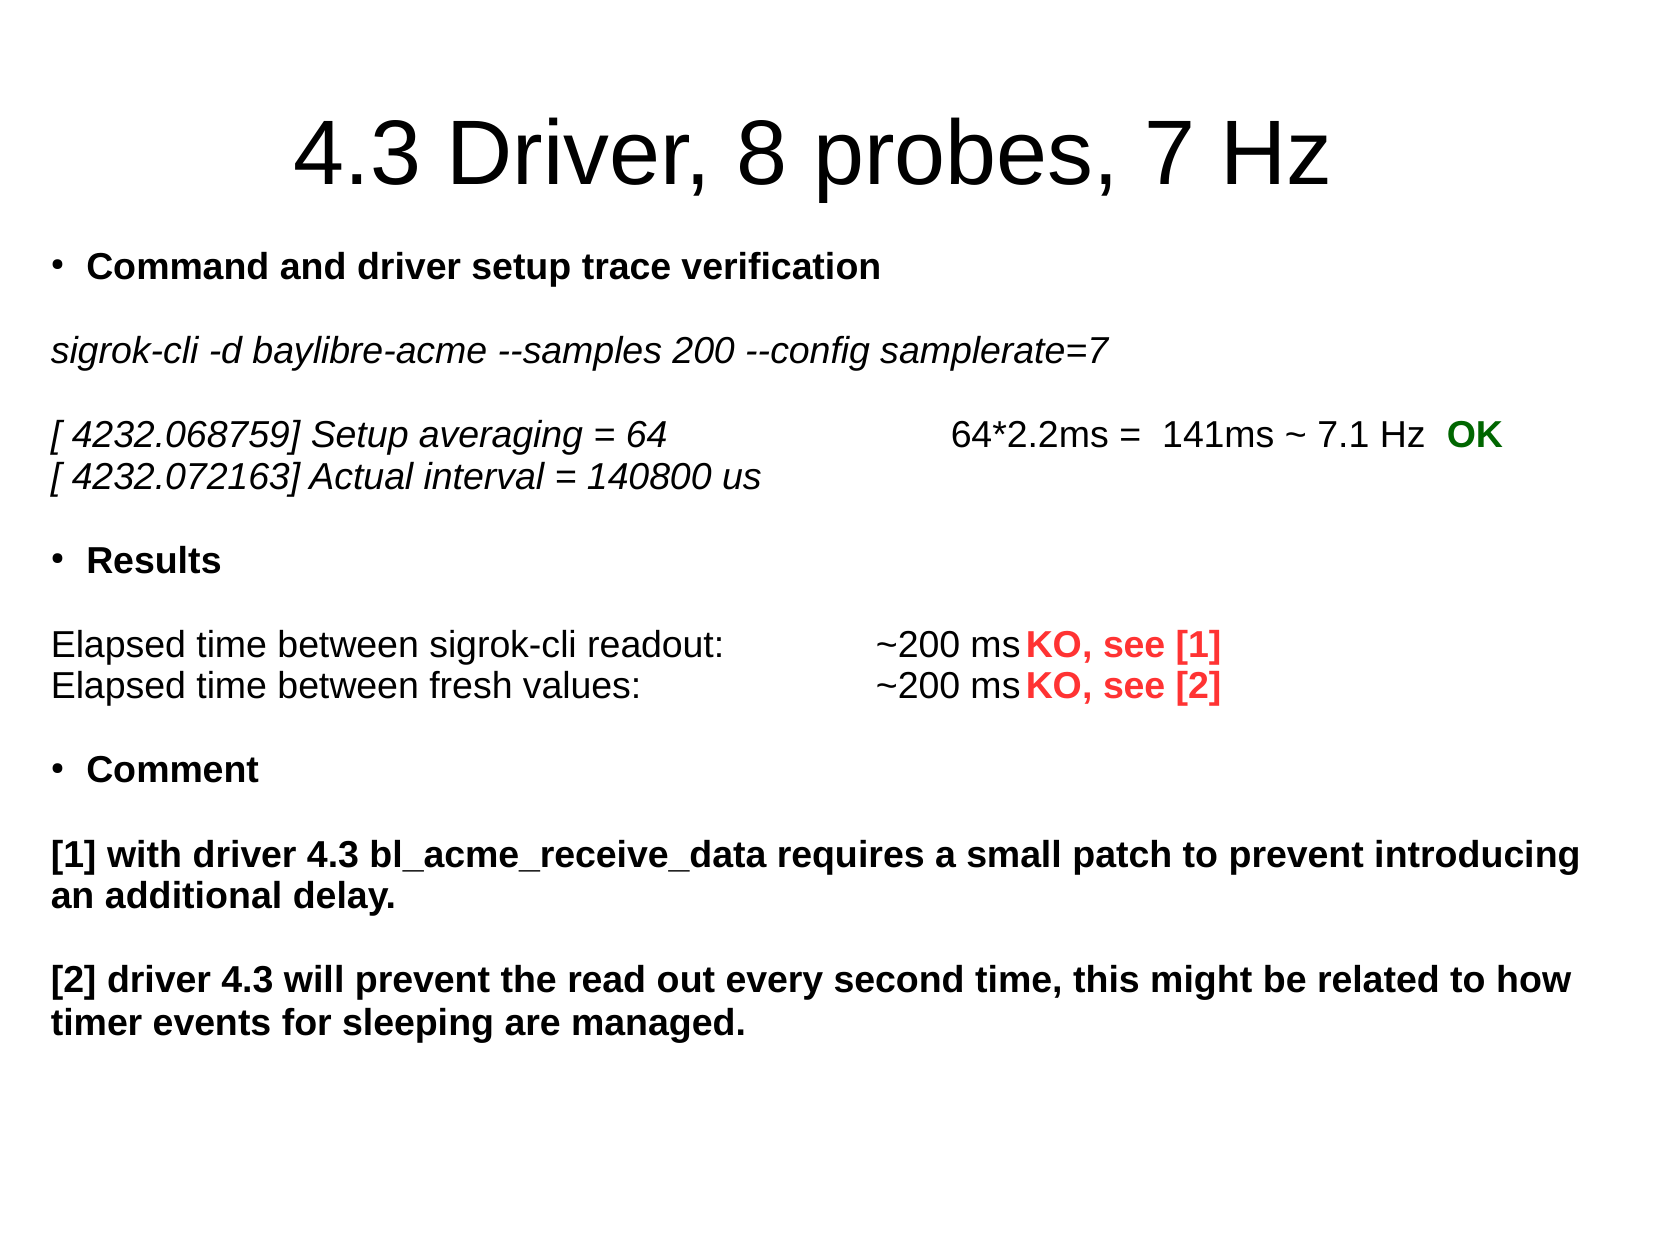

# 4.3 Driver, 8 probes, 7 Hz
Command and driver setup trace verification
sigrok-cli -d baylibre-acme --samples 200 --config samplerate=7
[ 4232.068759] Setup averaging = 64				64*2.2ms = 141ms ~ 7.1 Hz OK
[ 4232.072163] Actual interval = 140800 us
Results
Elapsed time between sigrok-cli readout:			~200 ms	KO, see [1]
Elapsed time between fresh values:				~200 ms	KO, see [2]
Comment
[1] with driver 4.3 bl_acme_receive_data requires a small patch to prevent introducing an additional delay.
[2] driver 4.3 will prevent the read out every second time, this might be related to how timer events for sleeping are managed.